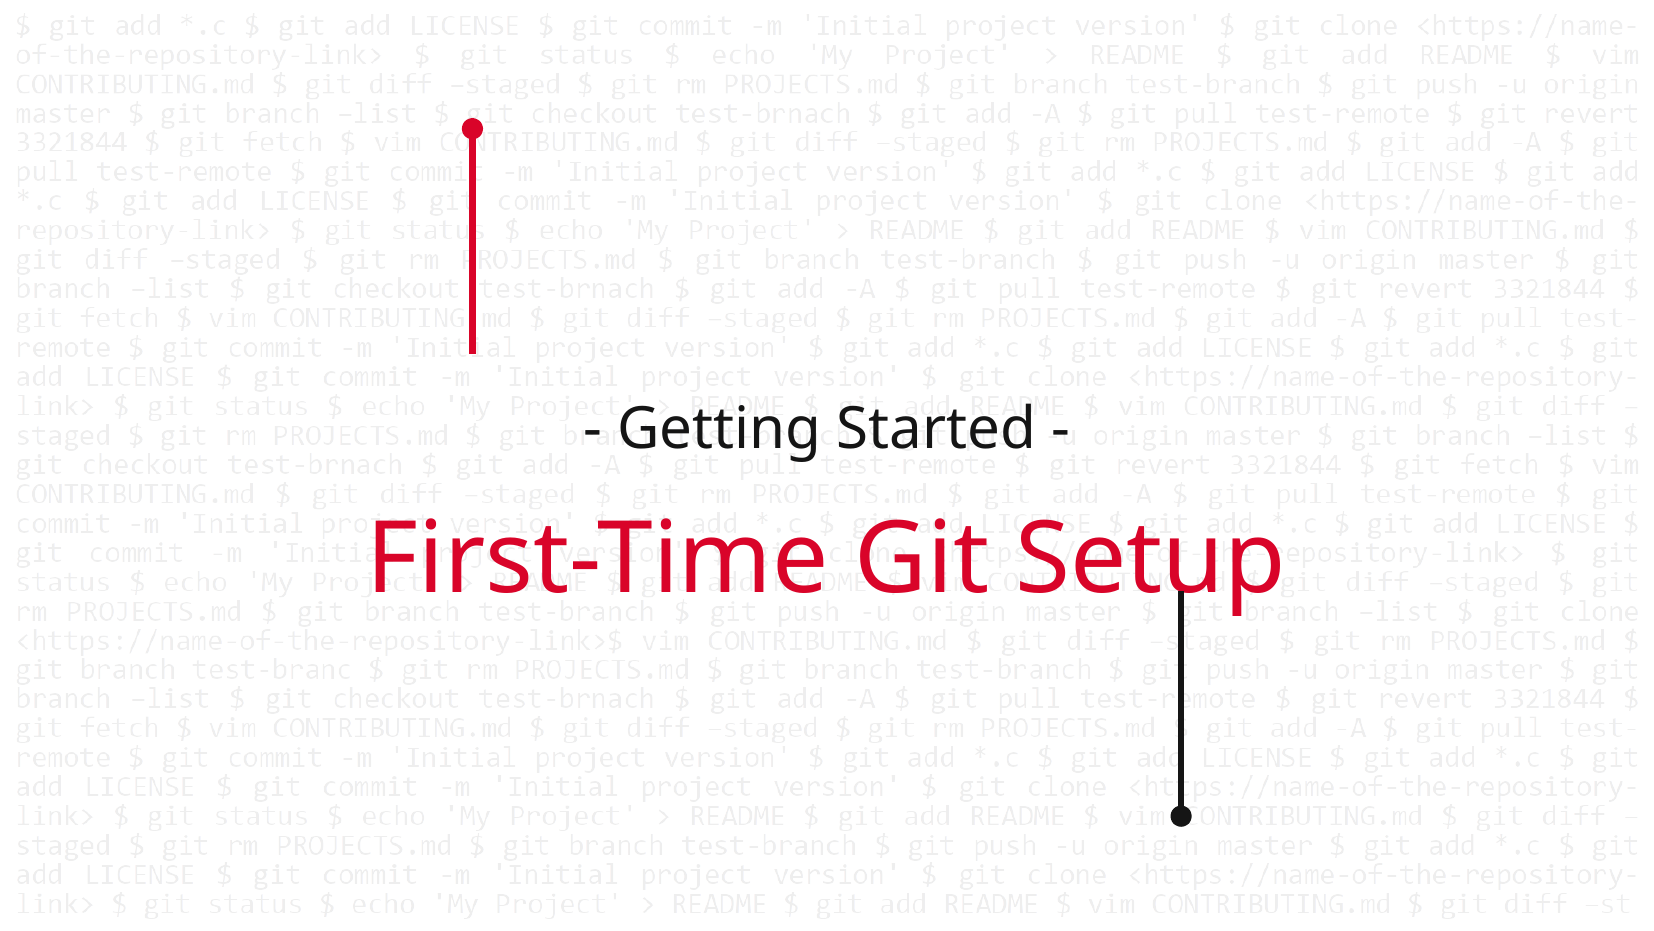

- Getting Started -
First-Time Git Setup